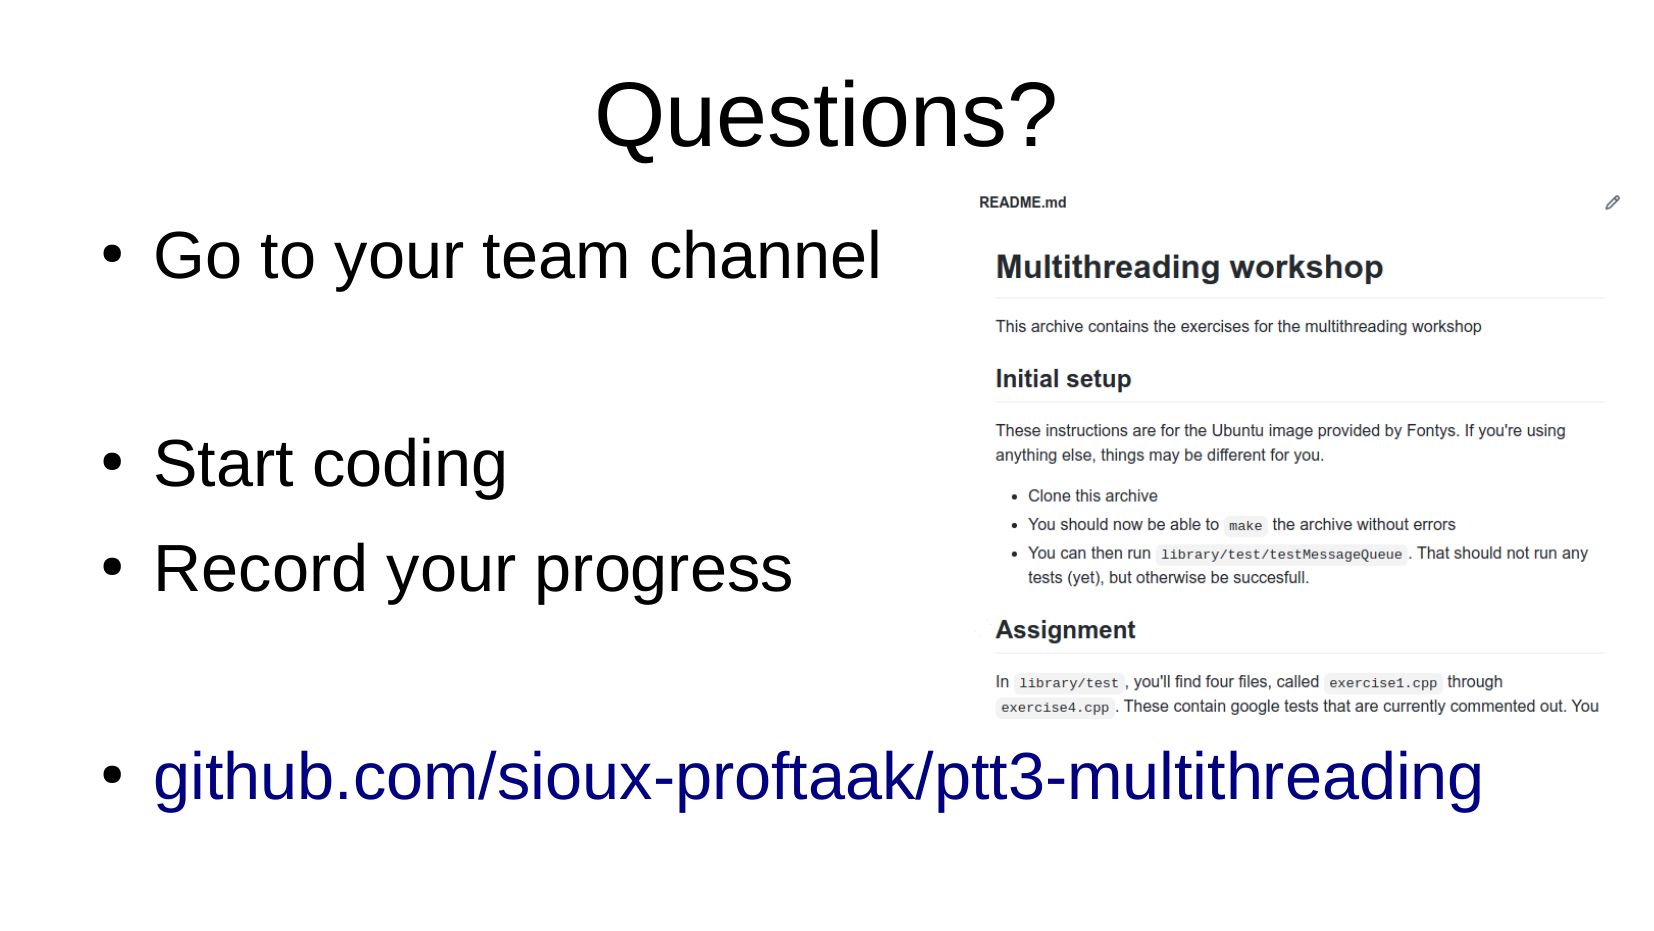

# Questions?
Go to your team channel
Start coding
Record your progress
github.com/sioux-proftaak/ptt3-multithreading